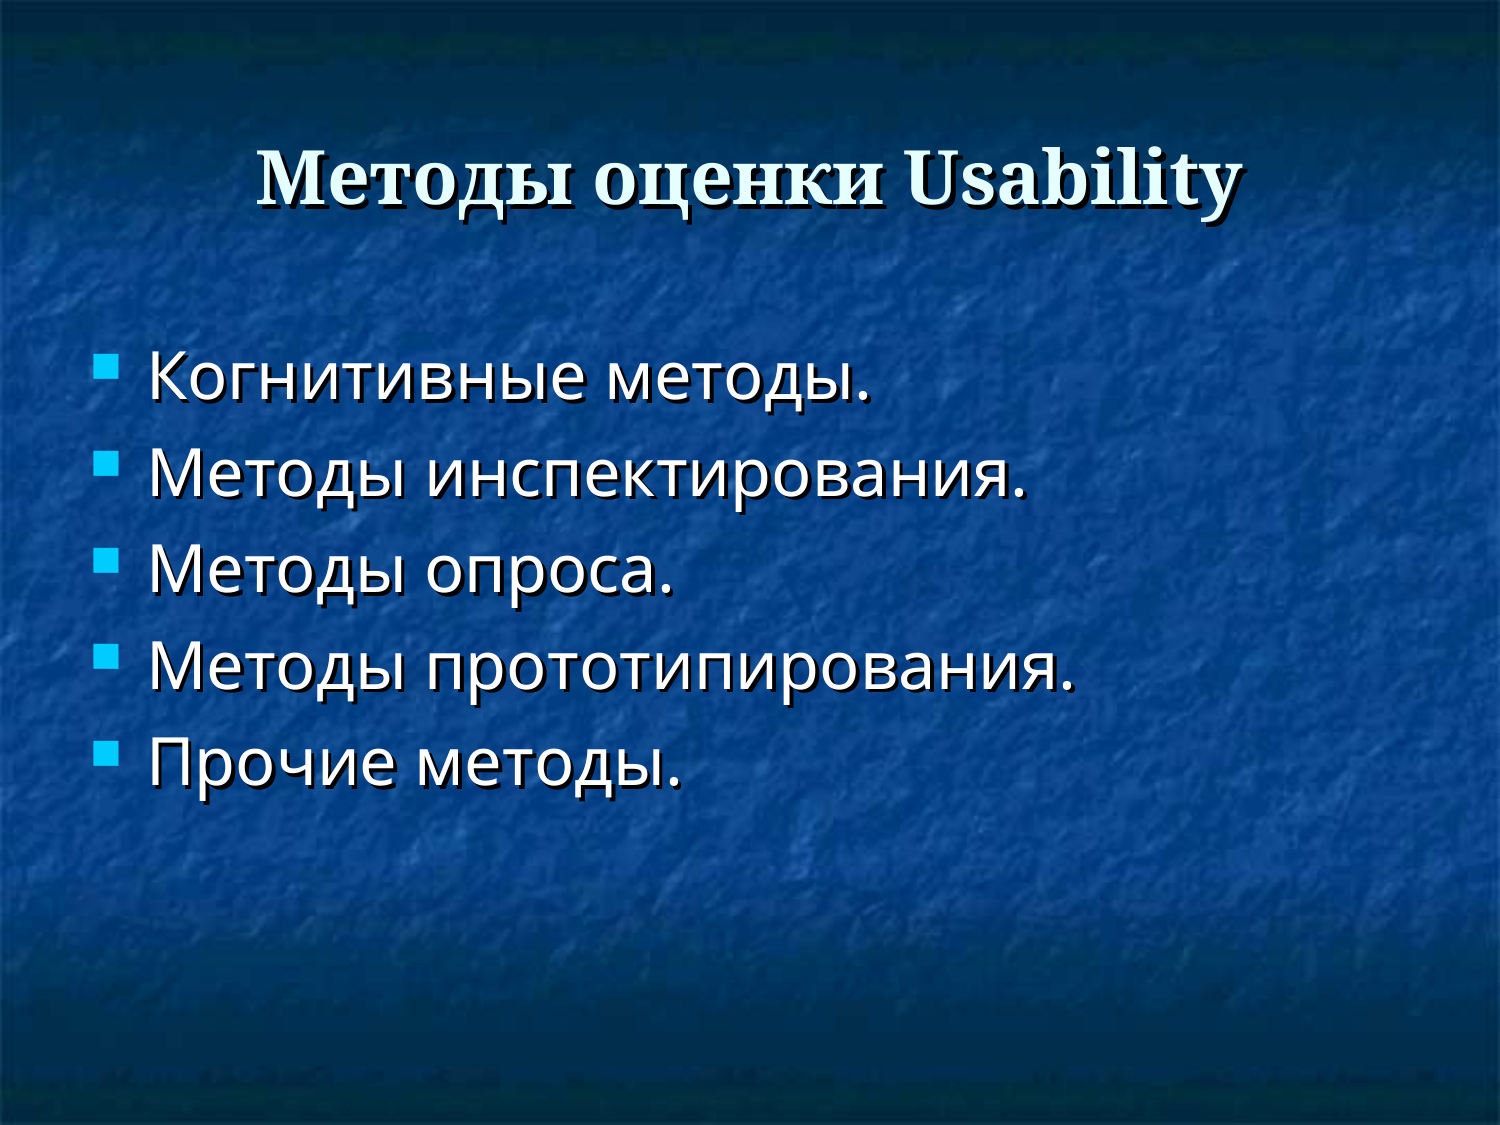

# Методы оценки Usability
Когнитивные методы.
Методы инспектирования.
Методы опроса.
Методы прототипирования.
Прочие методы.